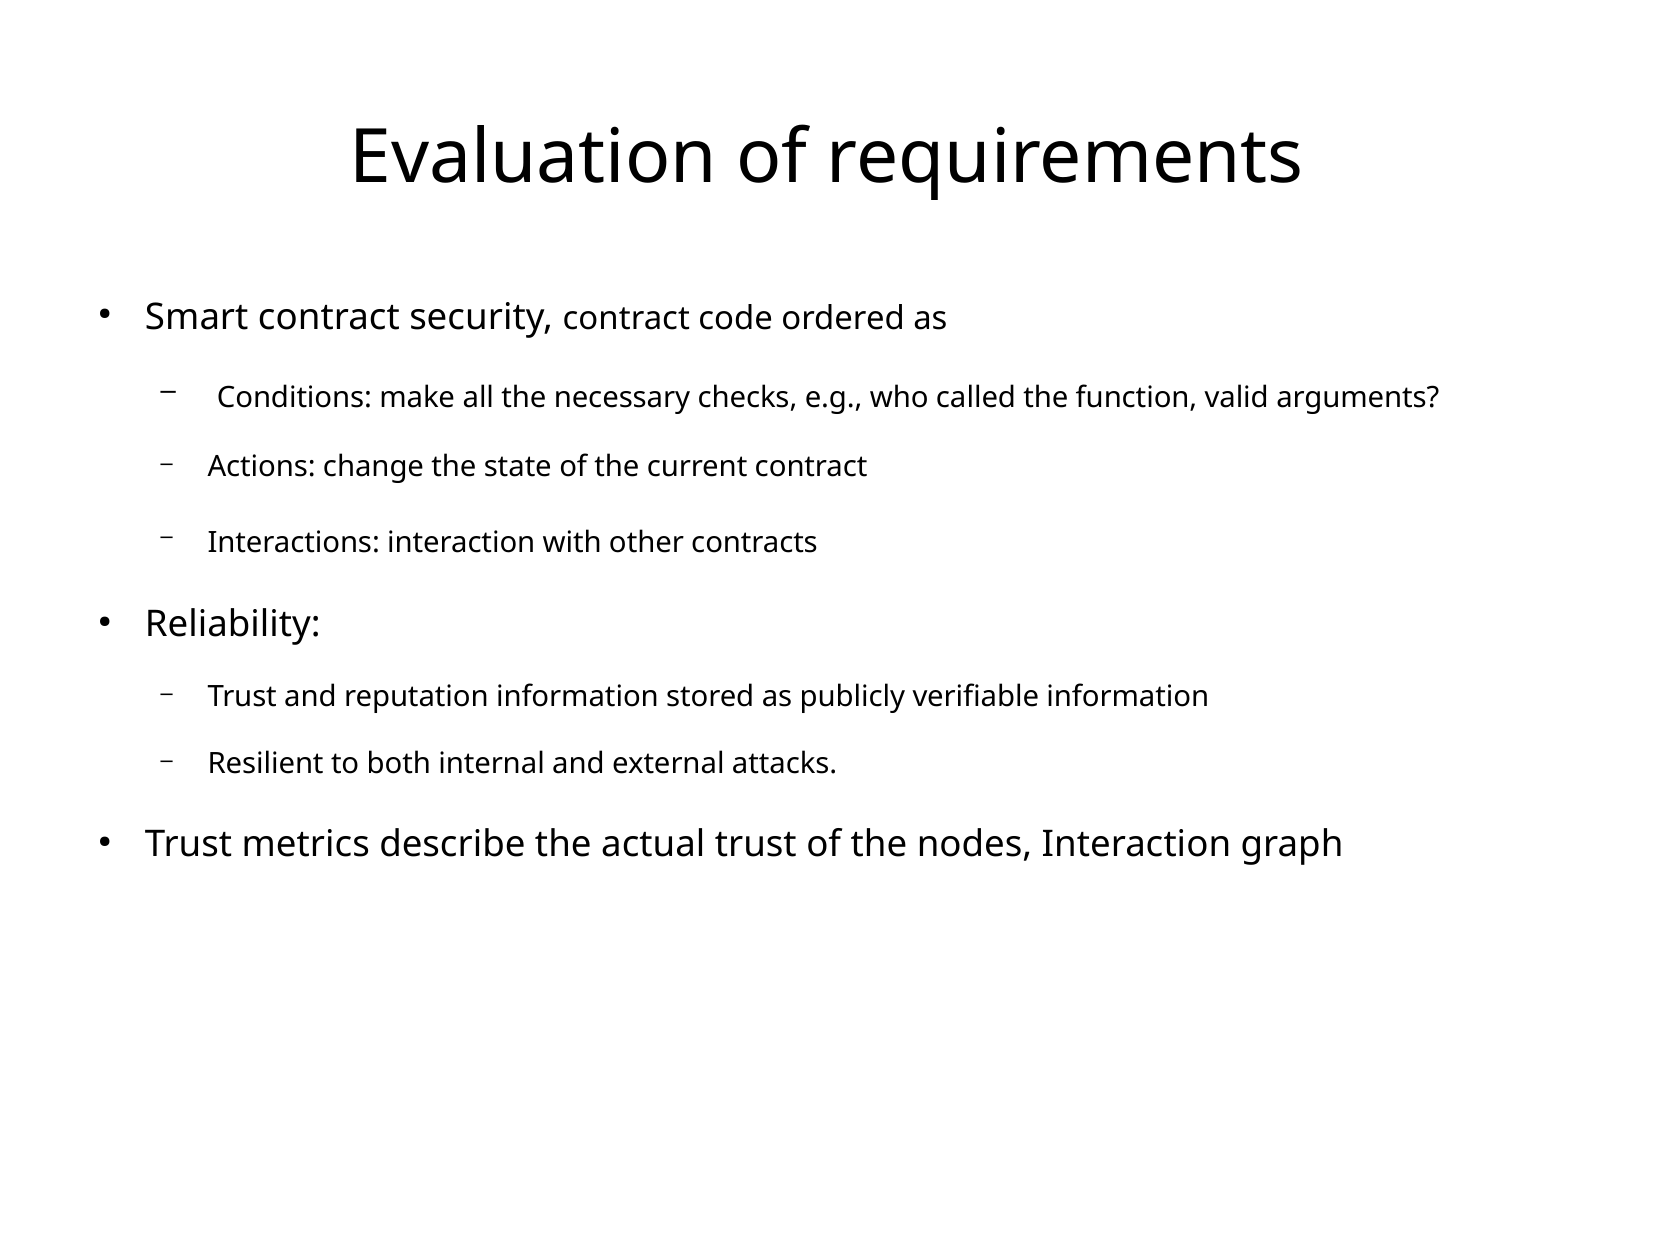

# Evaluation of requirements
Smart contract security, contract code ordered as
 Conditions: make all the necessary checks, e.g., who called the function, valid arguments?
Actions: change the state of the current contract
Interactions: interaction with other contracts
Reliability:
Trust and reputation information stored as publicly verifiable information
Resilient to both internal and external attacks.
Trust metrics describe the actual trust of the nodes, Interaction graph